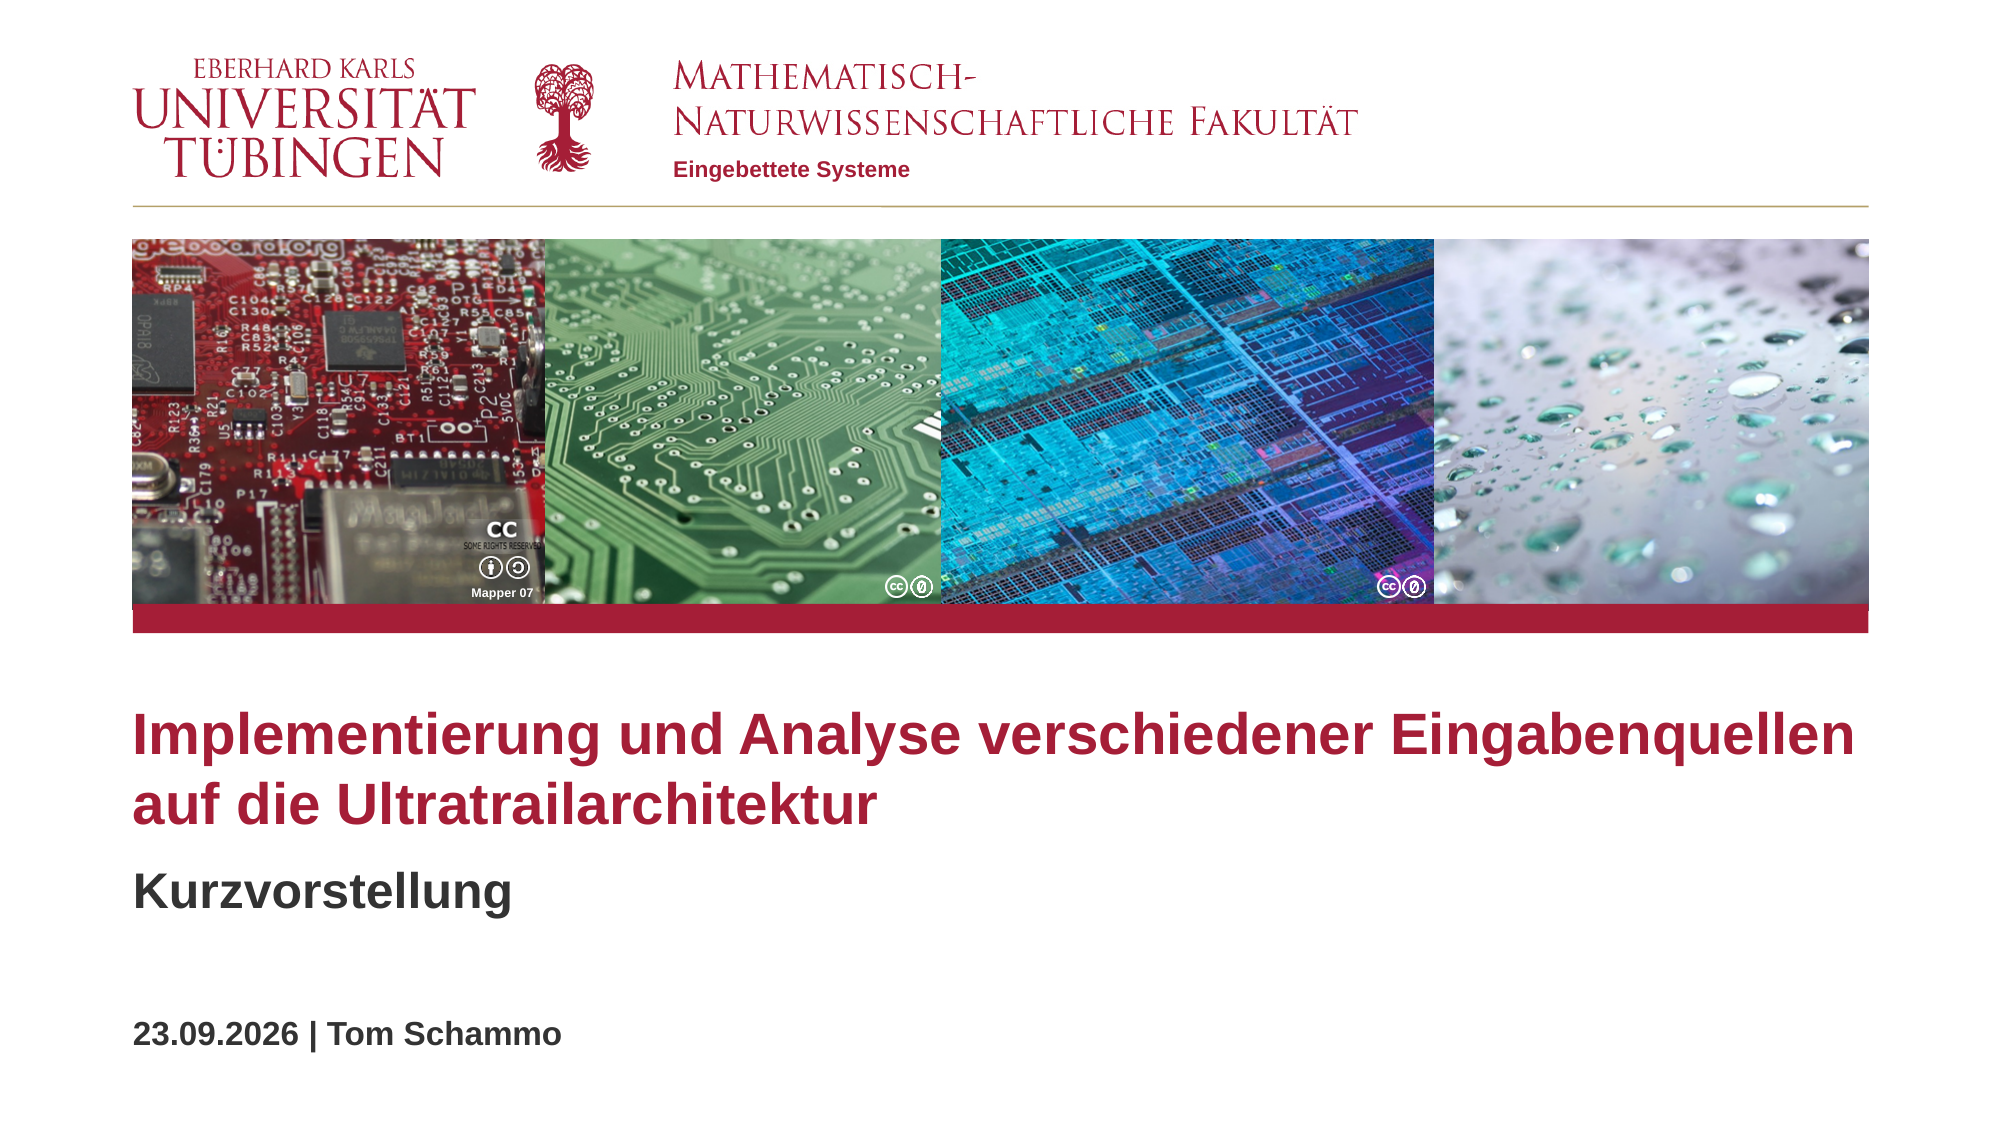

Eingebettete Systeme
Mapper 07
Implementierung und Analyse verschiedener Eingabenquellen auf die Ultratrailarchitektur
# Kurzvorstellung
 | Tom Schammo